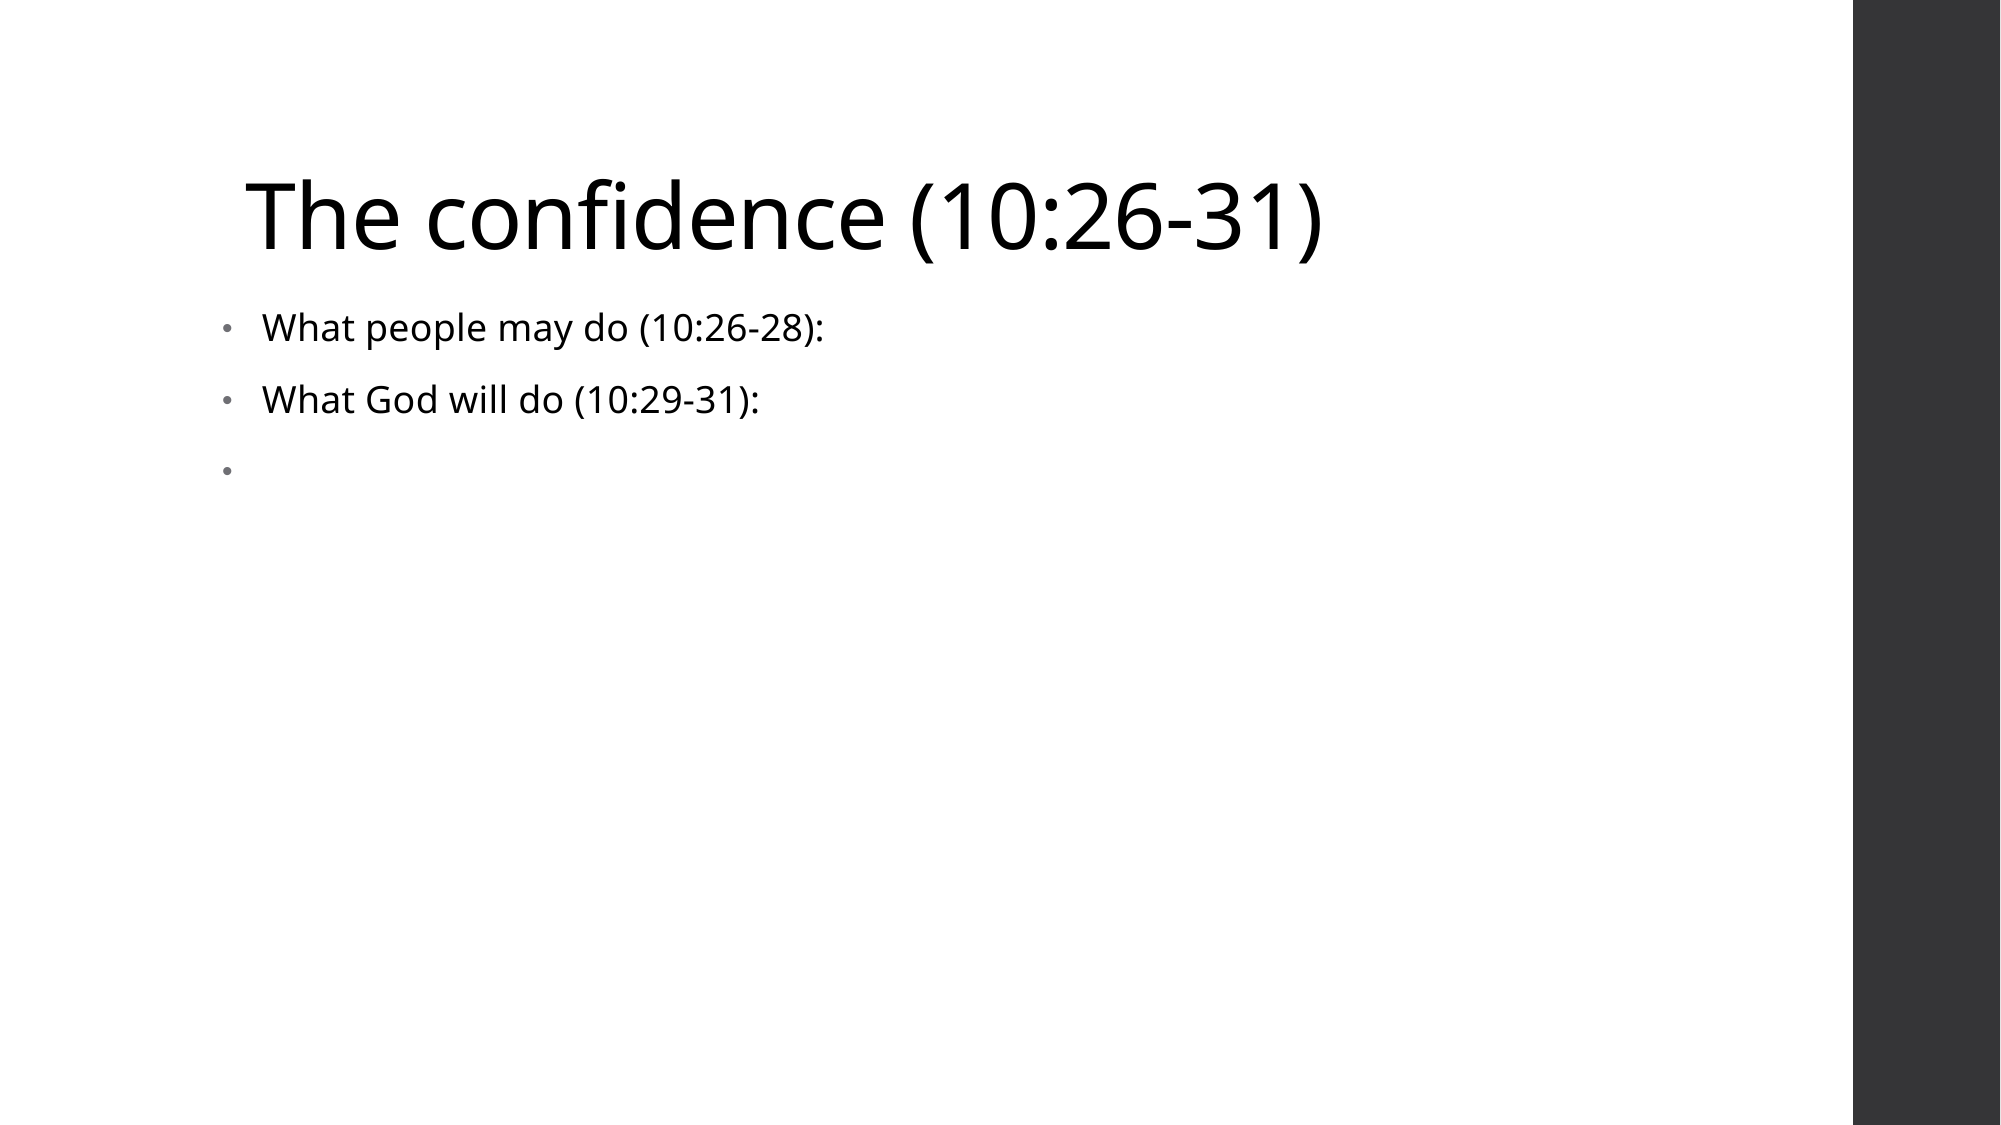

# The confidence (10:26-31)
 What people may do (10:26-28):
 What God will do (10:29-31):